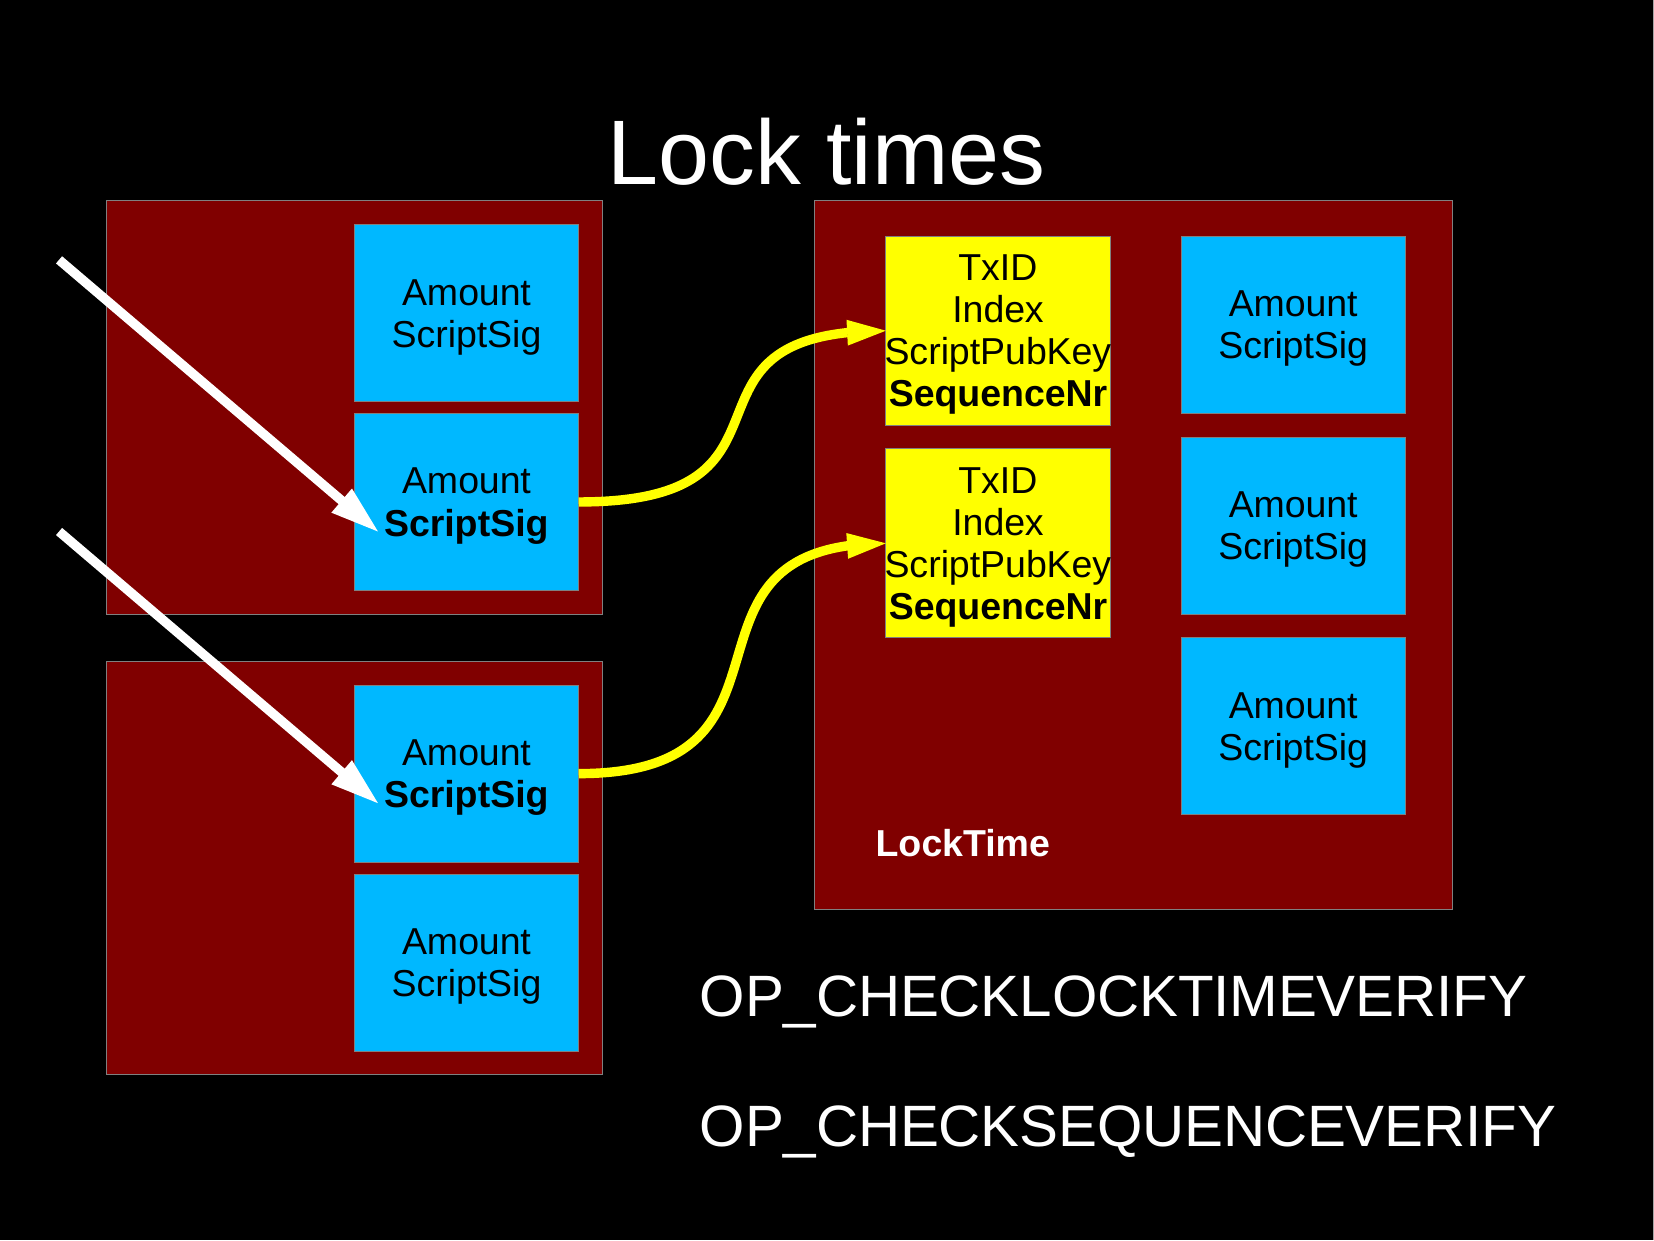

# Lock times
Amount
ScriptSig
TxID
Index
ScriptPubKey
SequenceNr
Amount
ScriptSig
Amount
ScriptSig
Amount
ScriptSig
TxID
Index
ScriptPubKey
SequenceNr
Amount
ScriptSig
Amount
ScriptSig
LockTime
Amount
ScriptSig
OP_CHECKLOCKTIMEVERIFY
OP_CHECKSEQUENCEVERIFY